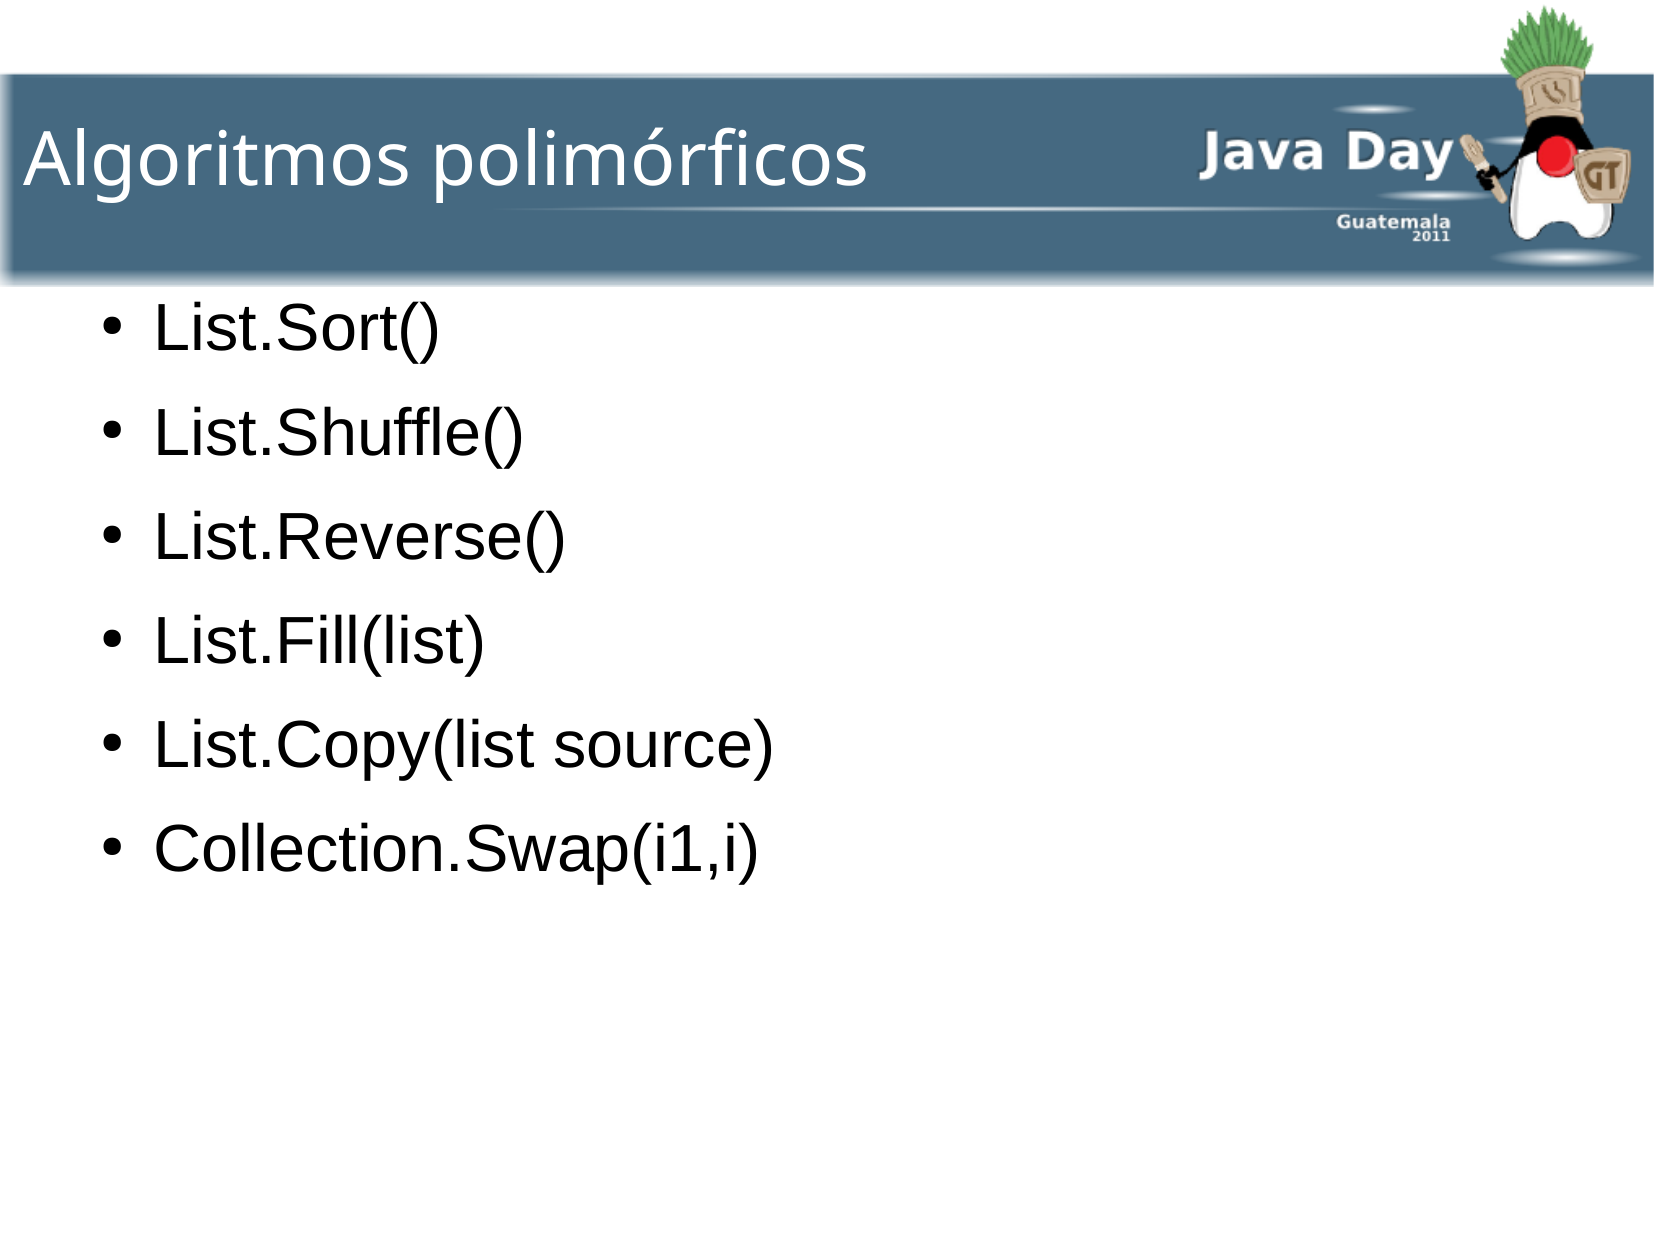

# Algoritmos polimórficos
List.Sort()
List.Shuffle()
List.Reverse()
List.Fill(list)
List.Copy(list source)
Collection.Swap(i1,i)